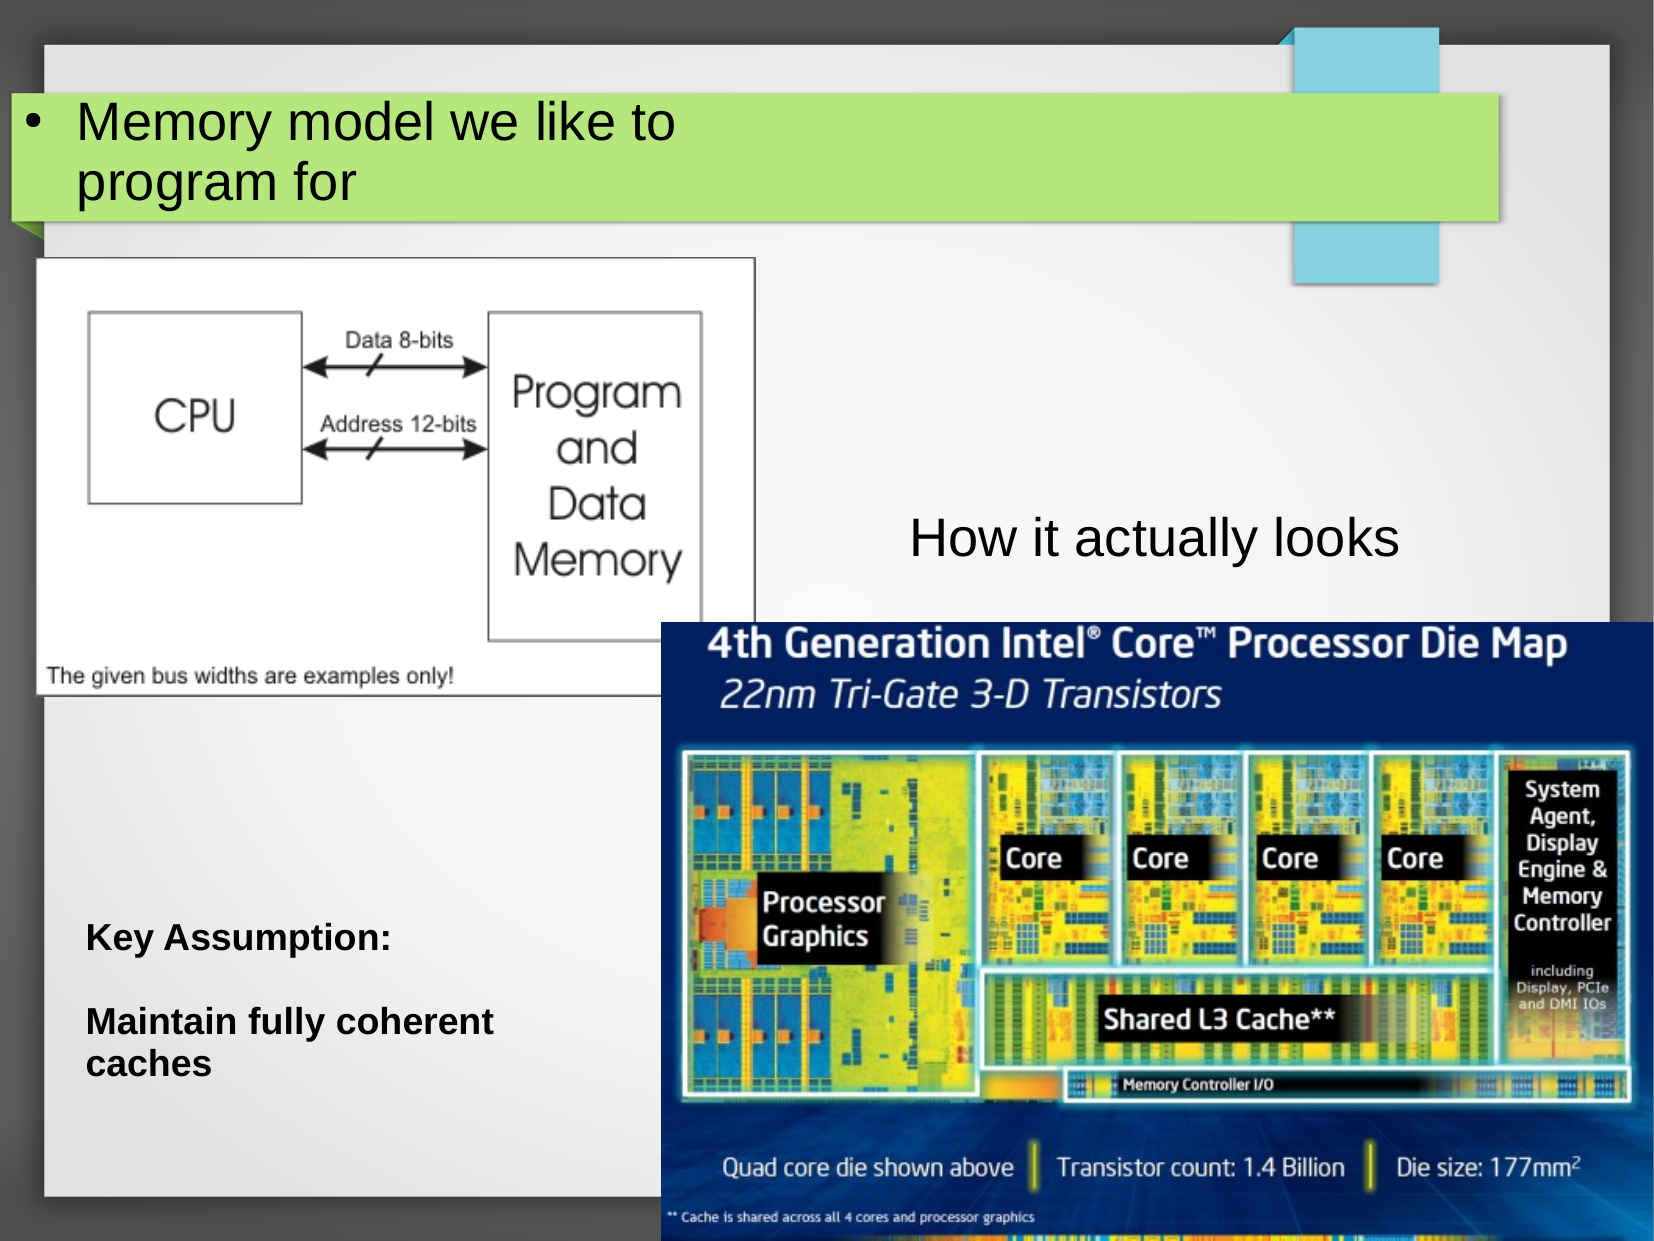

# Memory model we like to program for
How it actually looks
Key Assumption:
Maintain fully coherent caches